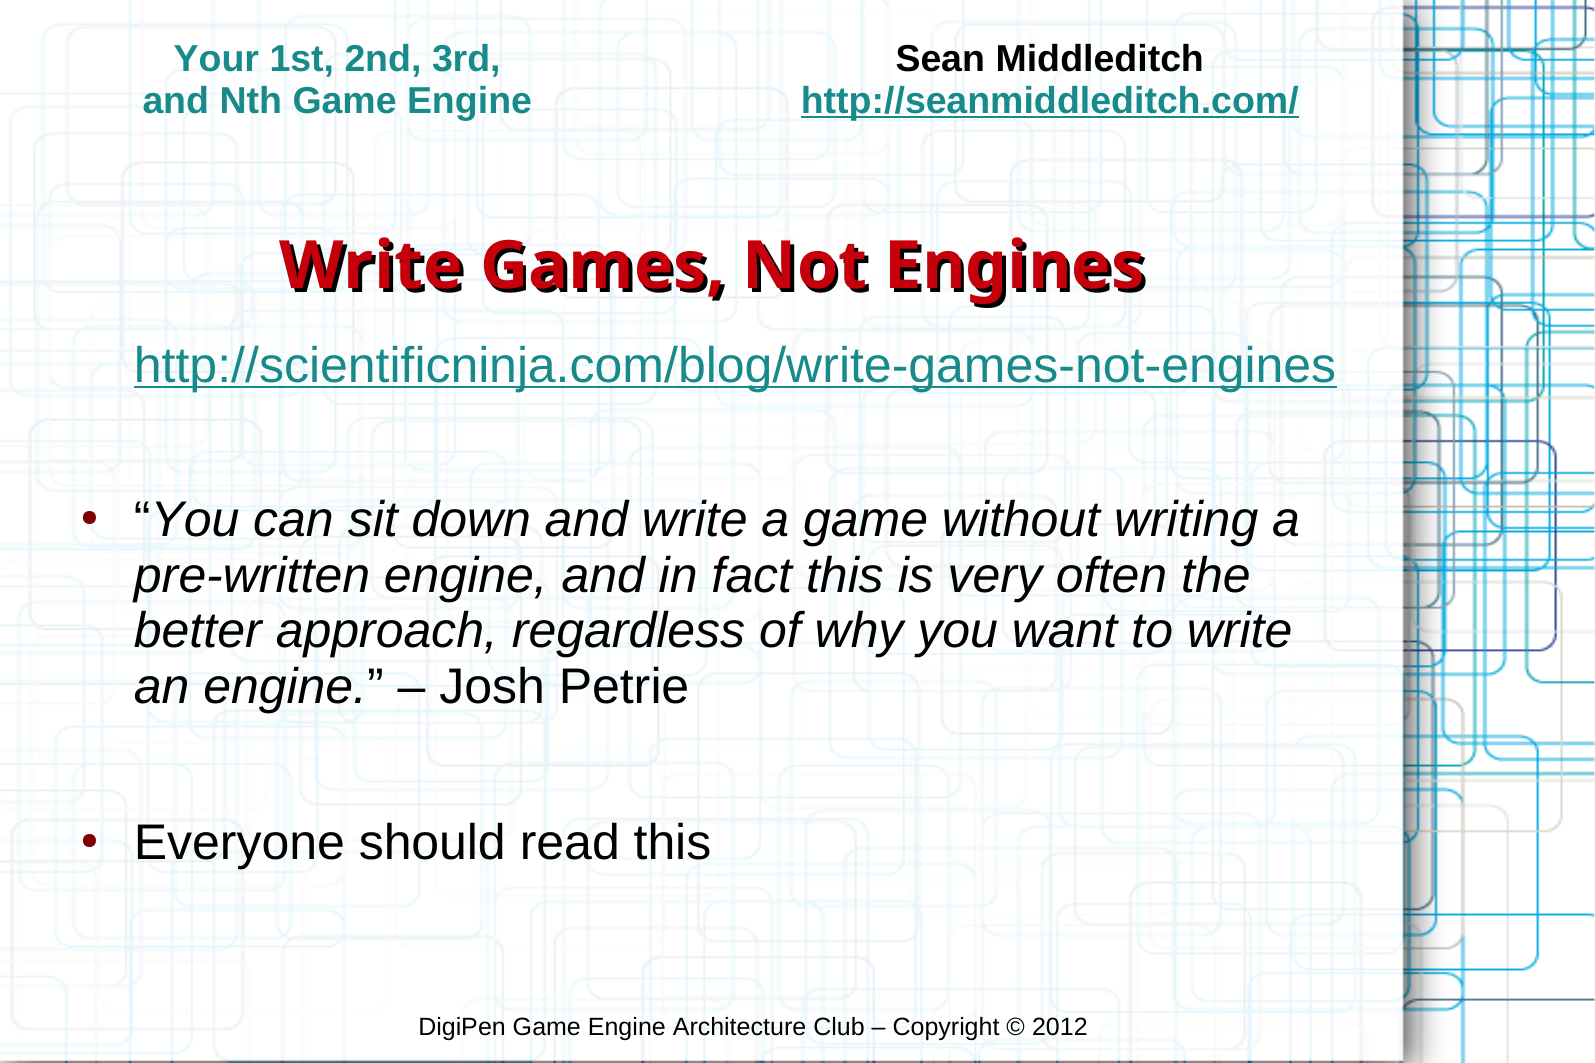

Your 1st, 2nd, 3rd,
and Nth Game Engine
Sean Middleditch
http://seanmiddleditch.com/
Write Games, Not Engines
# http://scientificninja.com/blog/write-games-not-engines
“You can sit down and write a game without writing a pre-written engine, and in fact this is very often the better approach, regardless of why you want to write an engine.” – Josh Petrie
Everyone should read this
DigiPen Game Engine Architecture Club – Copyright © 2012